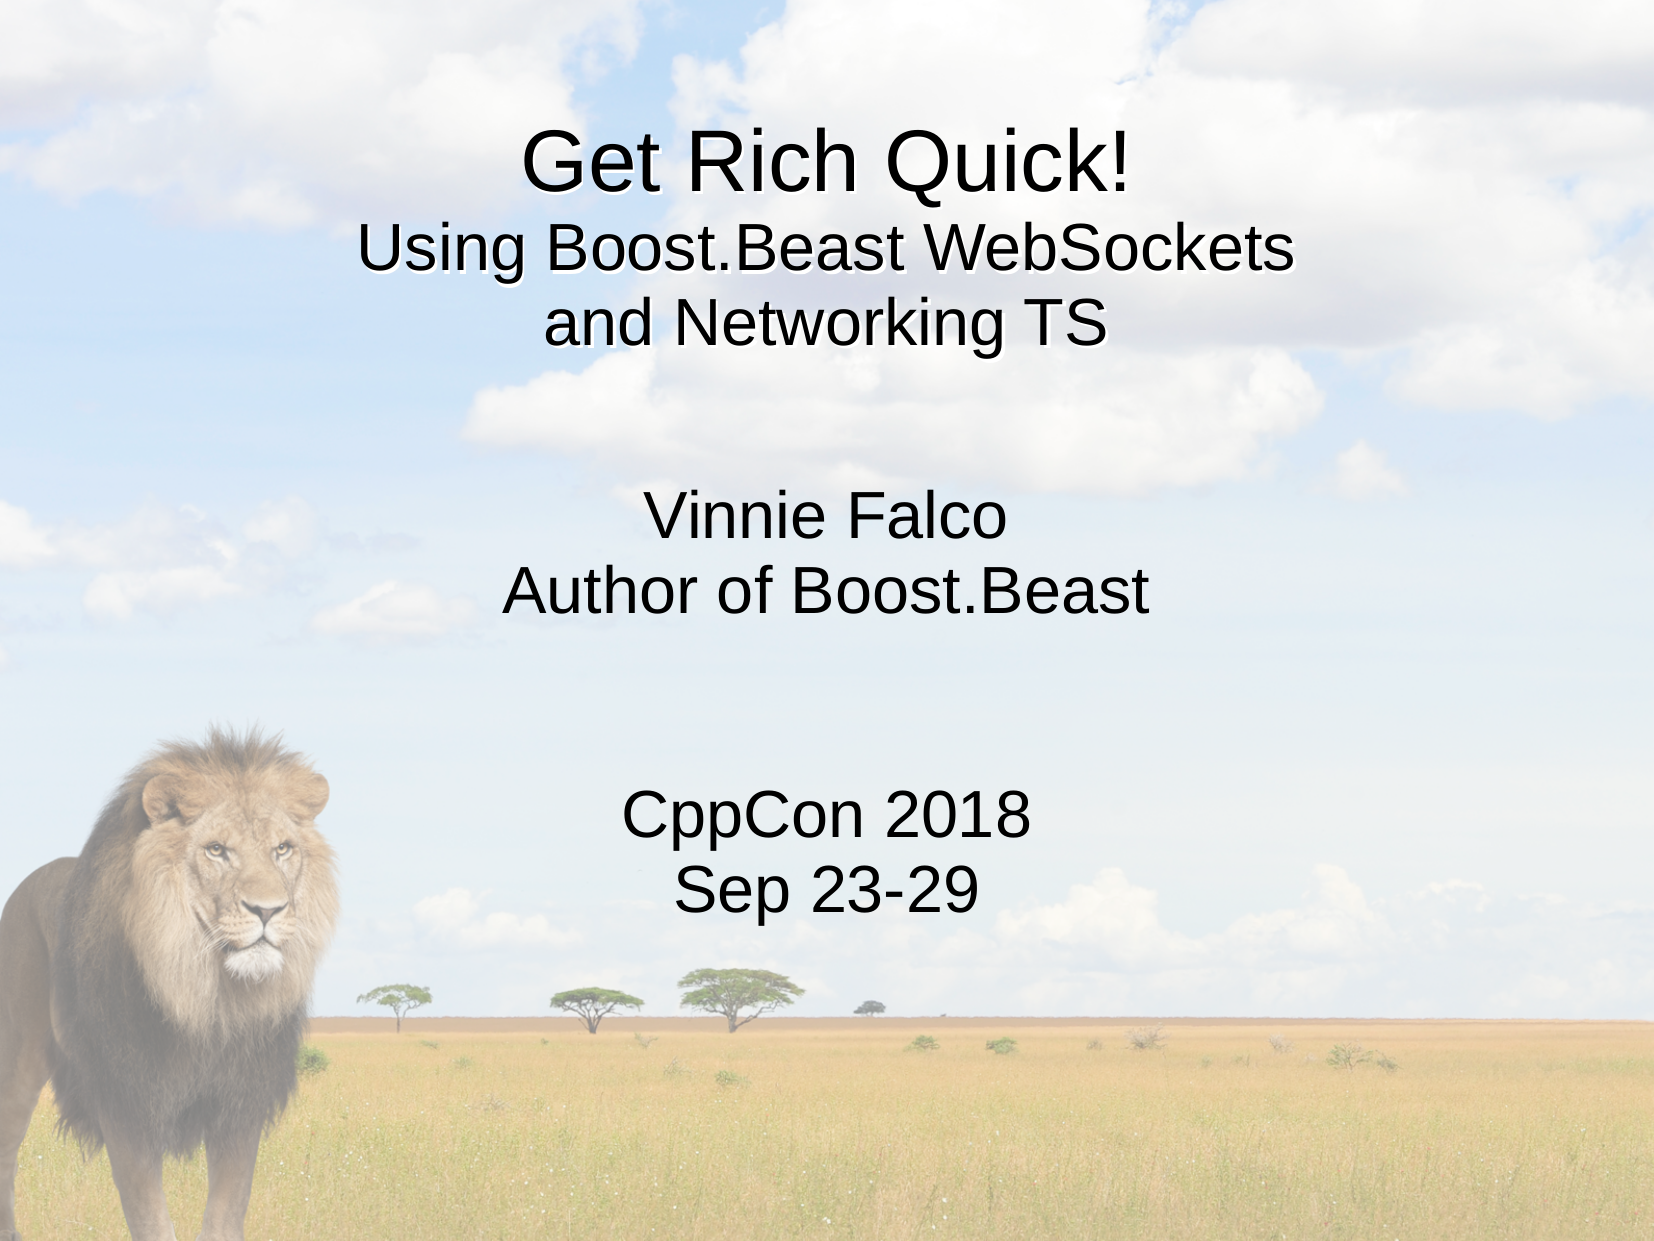

# Get Rich Quick! Using Boost.Beast WebSockets and Networking TS
Vinnie Falco
Author of Boost.Beast
CppCon 2018
Sep 23-29
1